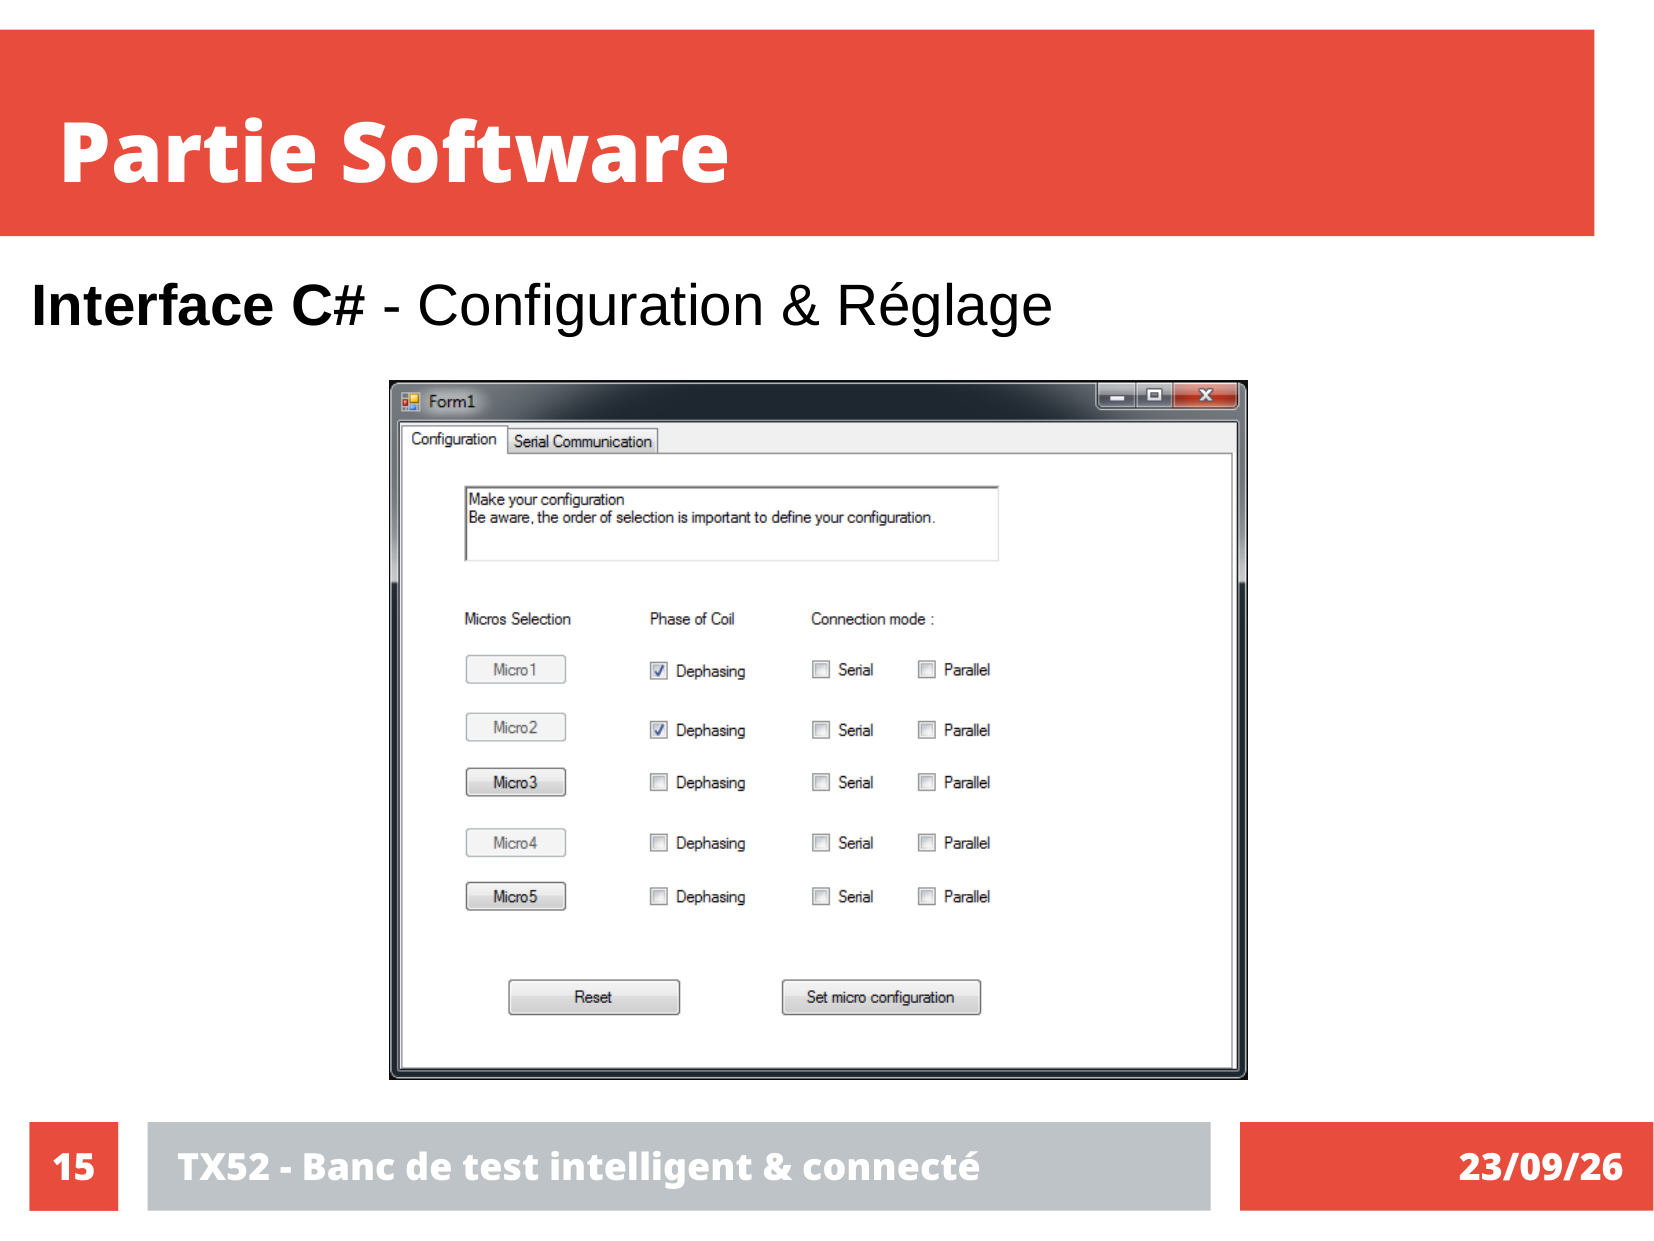

# Partie Software
Interface C# - Configuration & Réglage
15
TX52 - Banc de test intelligent & connecté